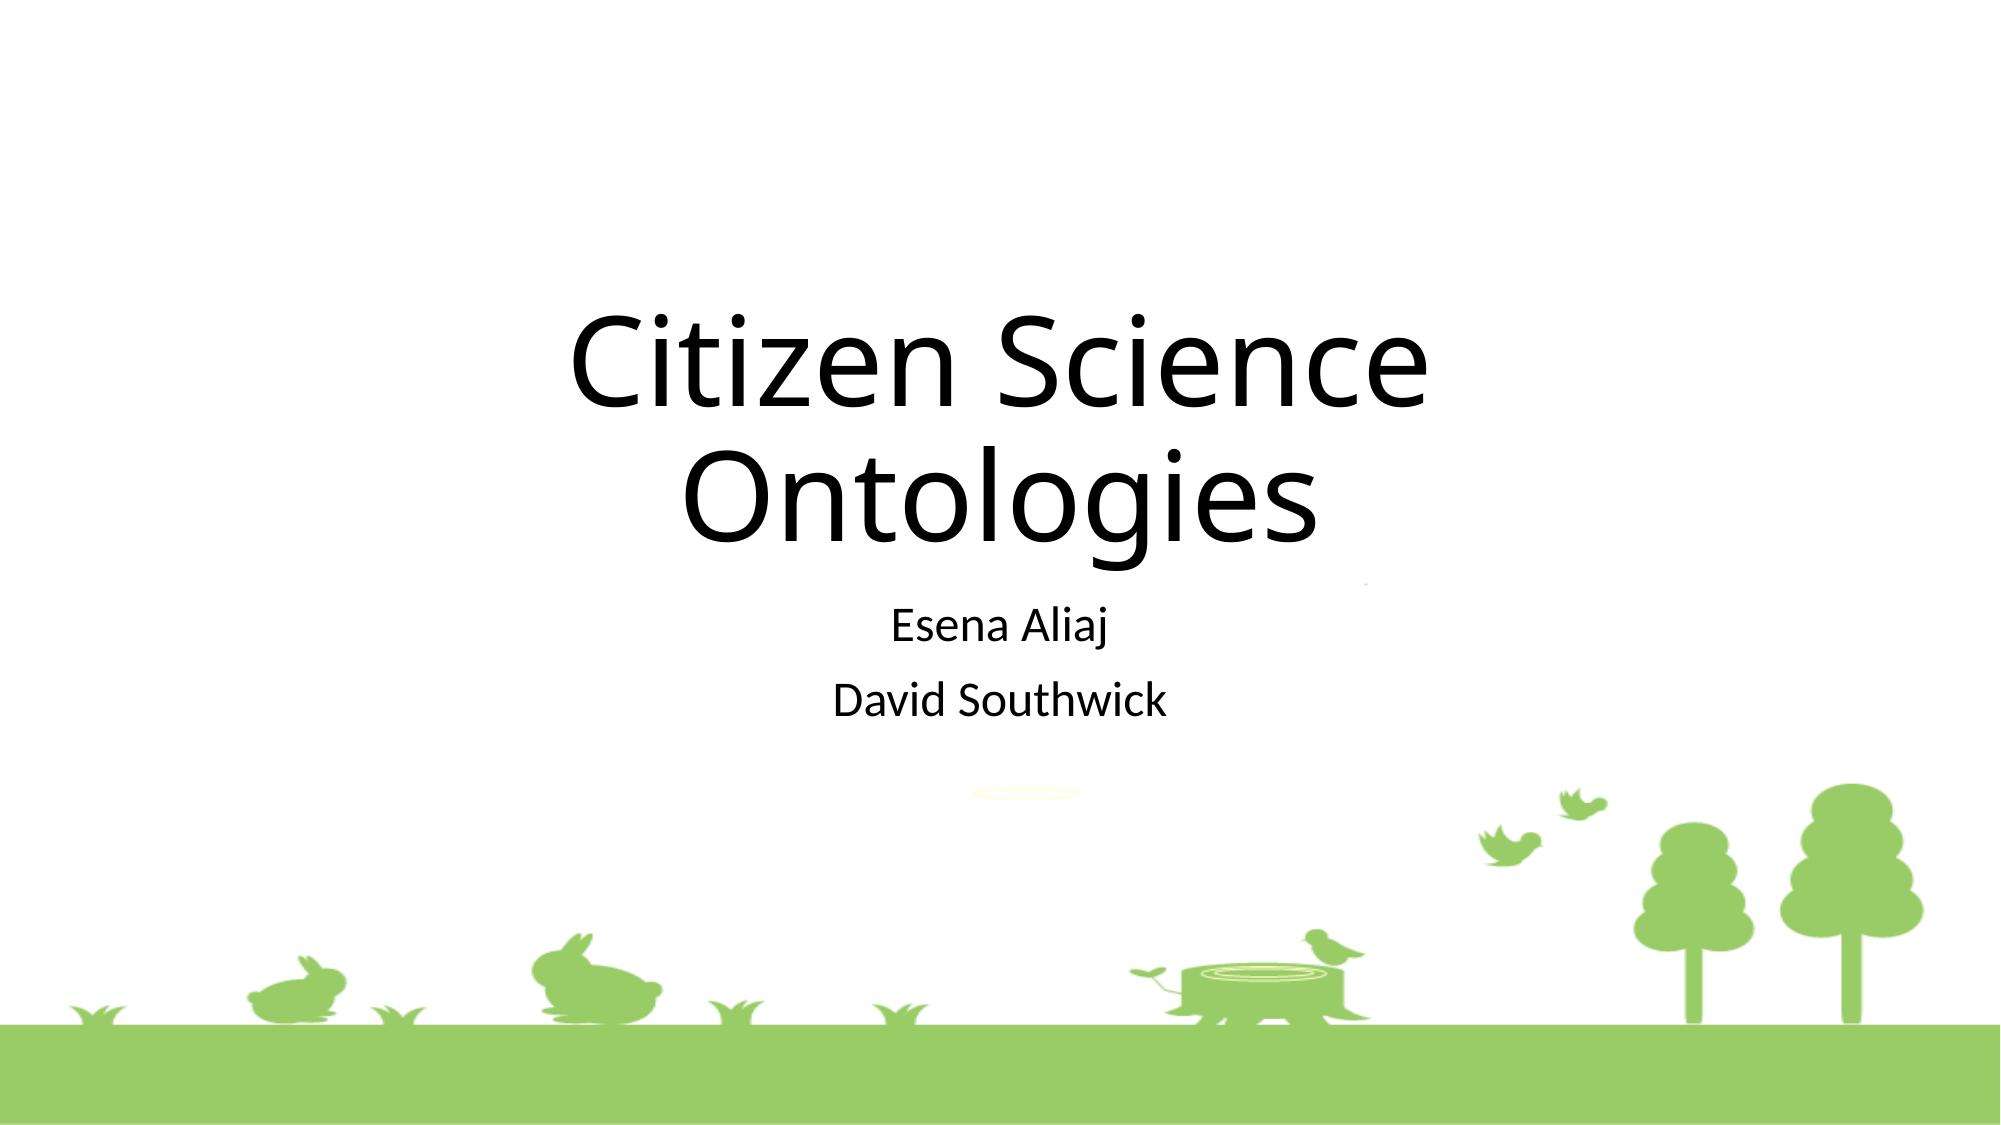

Citizen Science Ontologies
Esena Aliaj
David Southwick